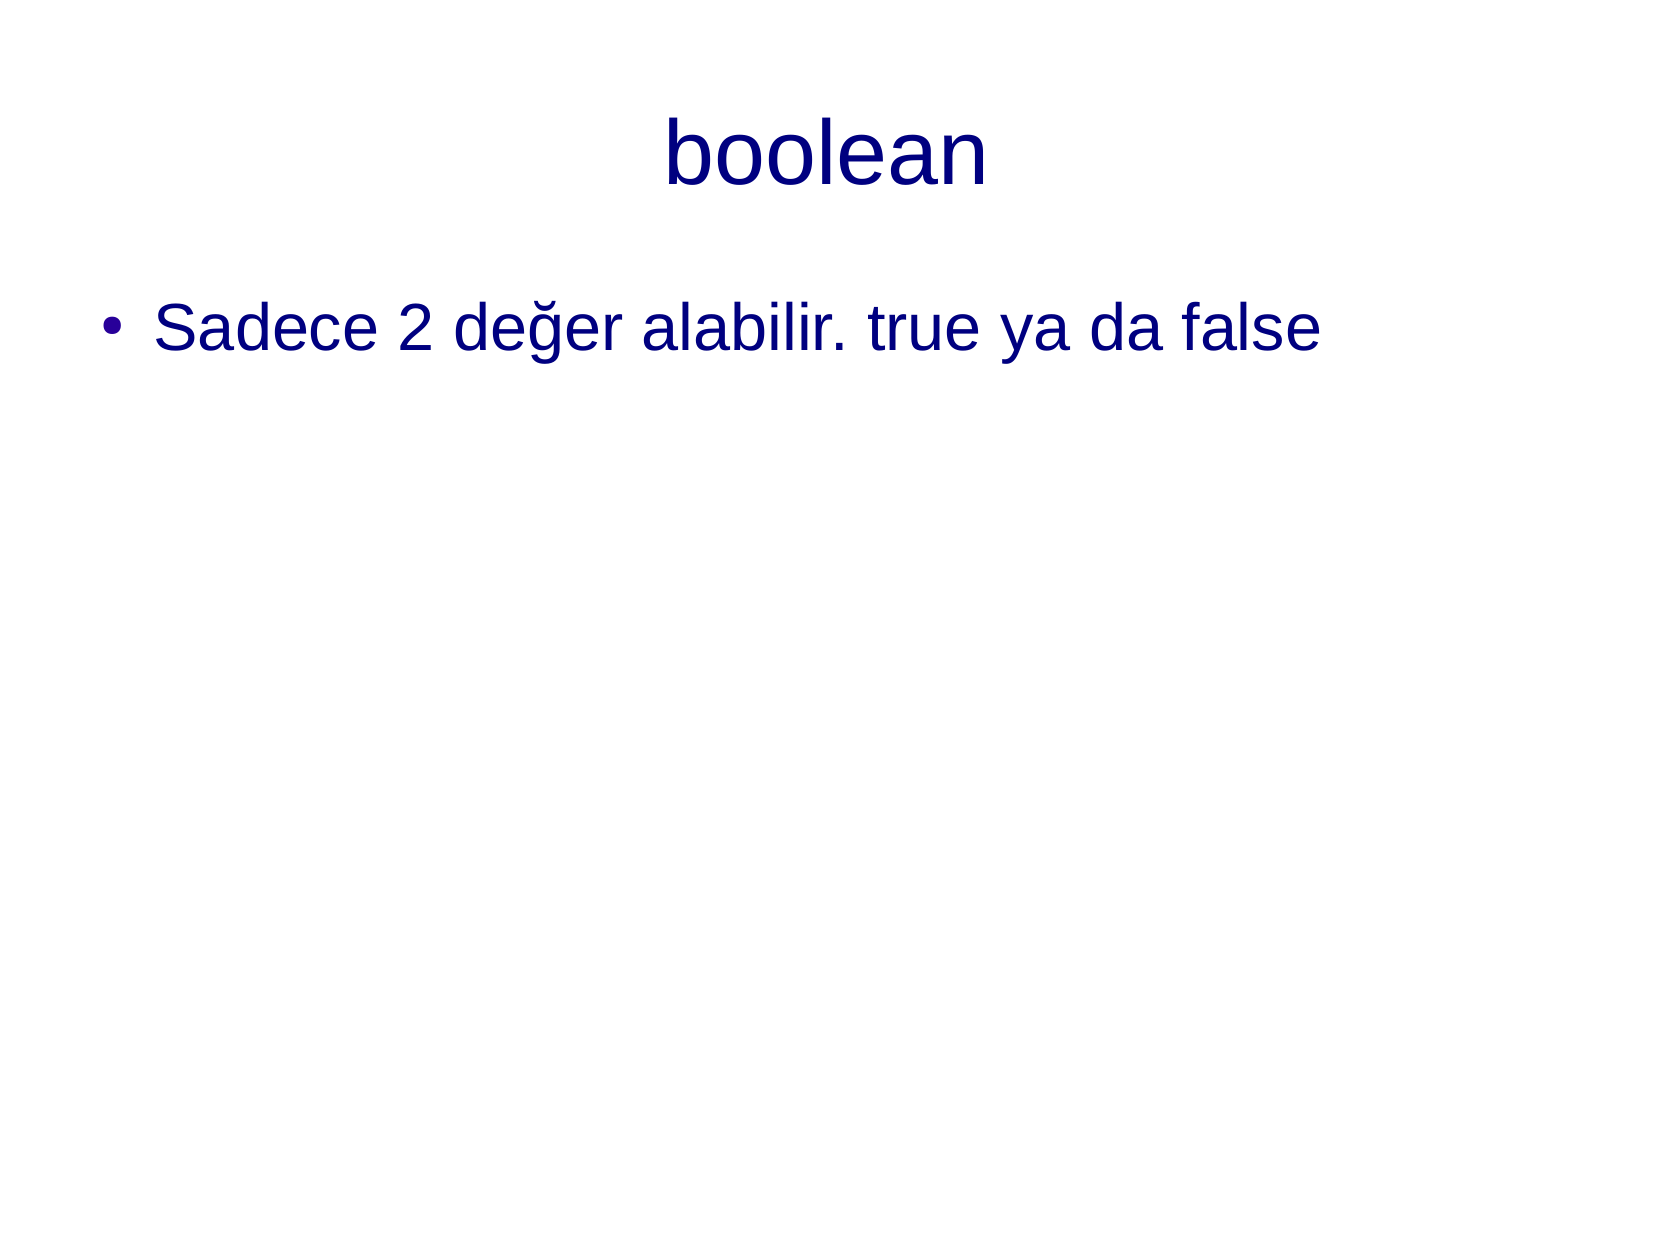

# boolean
Sadece 2 değer alabilir. true ya da false